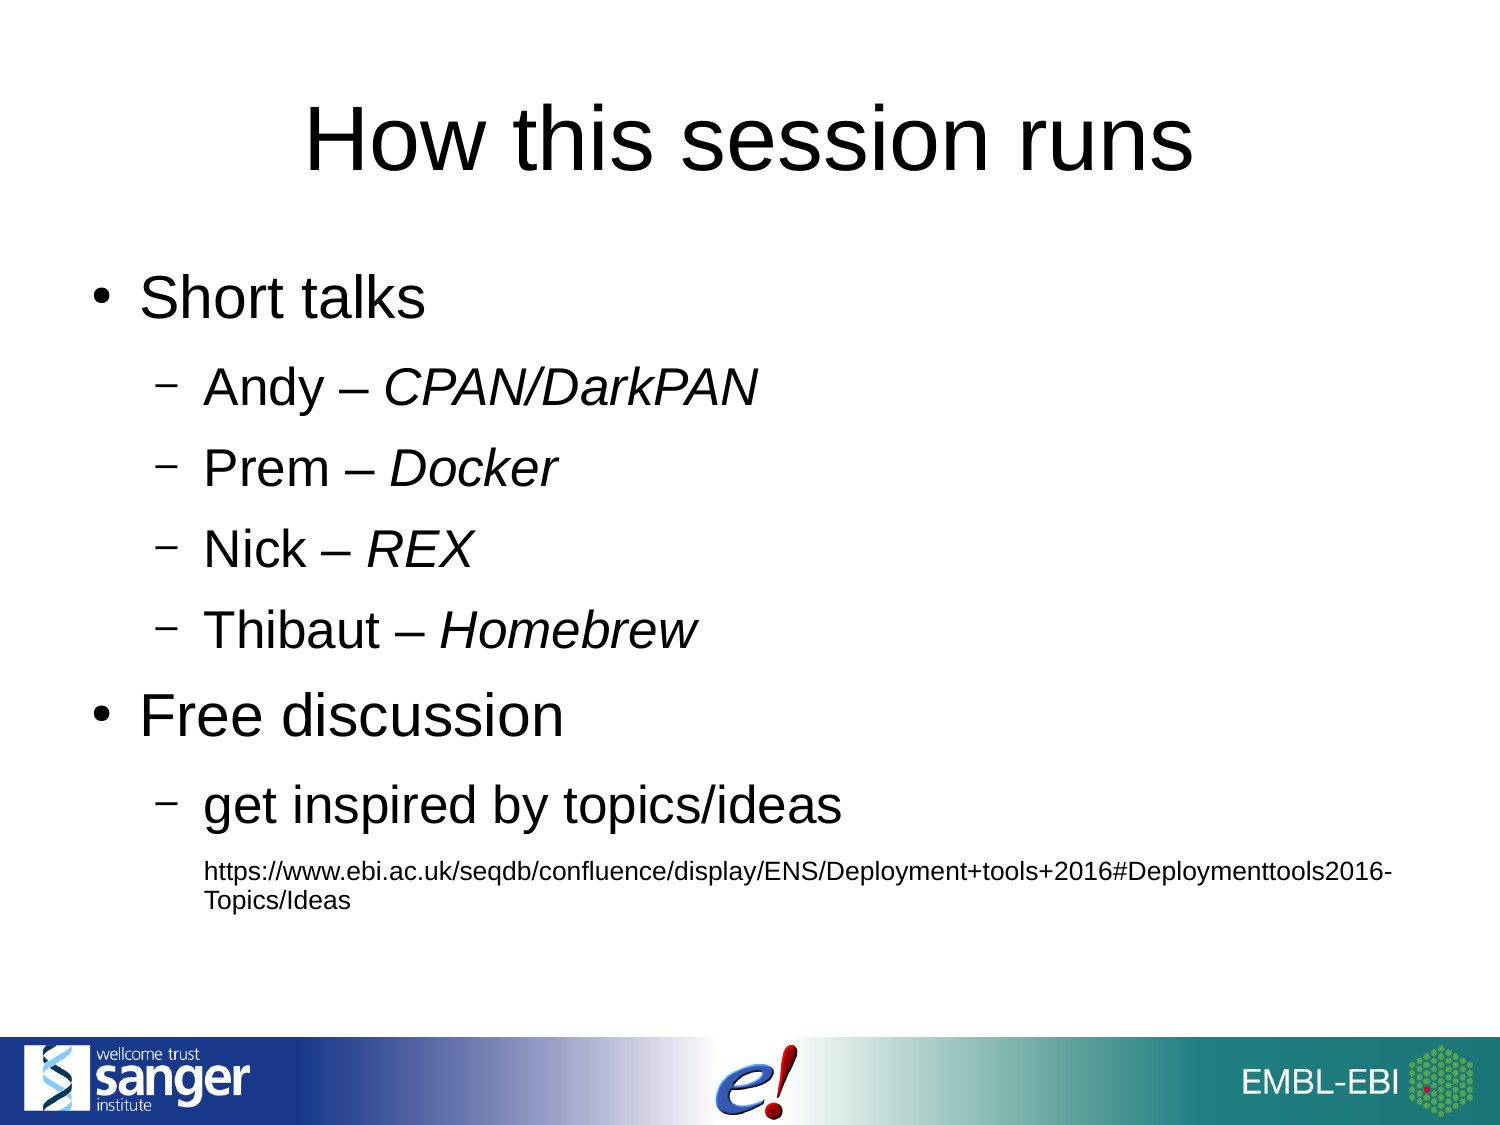

# How this session runs
Short talks
Andy – CPAN/DarkPAN
Prem – Docker
Nick – REX
Thibaut – Homebrew
Free discussion
get inspired by topics/ideas
https://www.ebi.ac.uk/seqdb/confluence/display/ENS/Deployment+tools+2016#Deploymenttools2016-Topics/Ideas